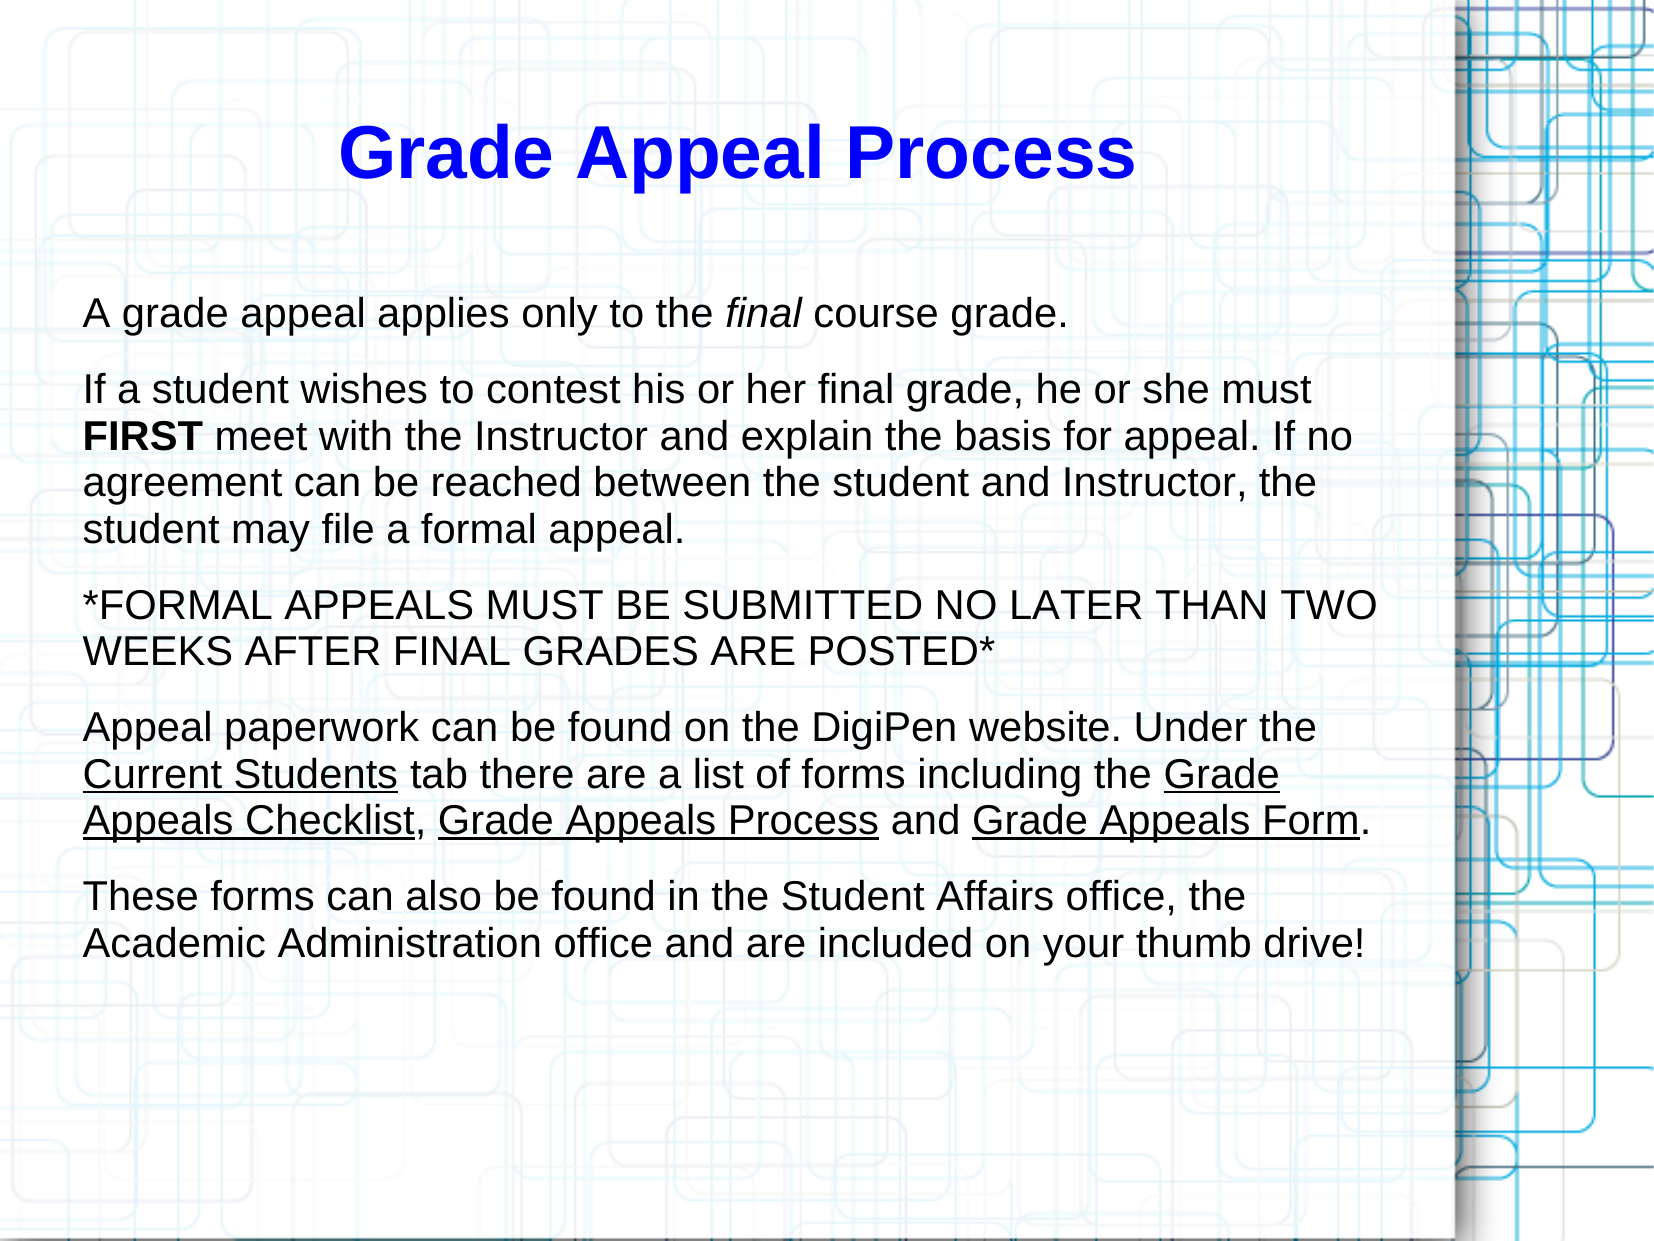

# Grade Appeal Process
A grade appeal applies only to the final course grade.
If a student wishes to contest his or her final grade, he or she must FIRST meet with the Instructor and explain the basis for appeal. If no agreement can be reached between the student and Instructor, the student may file a formal appeal.
*FORMAL APPEALS MUST BE SUBMITTED NO LATER THAN TWO WEEKS AFTER FINAL GRADES ARE POSTED*
Appeal paperwork can be found on the DigiPen website. Under the Current Students tab there are a list of forms including the Grade Appeals Checklist, Grade Appeals Process and Grade Appeals Form.
These forms can also be found in the Student Affairs office, the Academic Administration office and are included on your thumb drive!